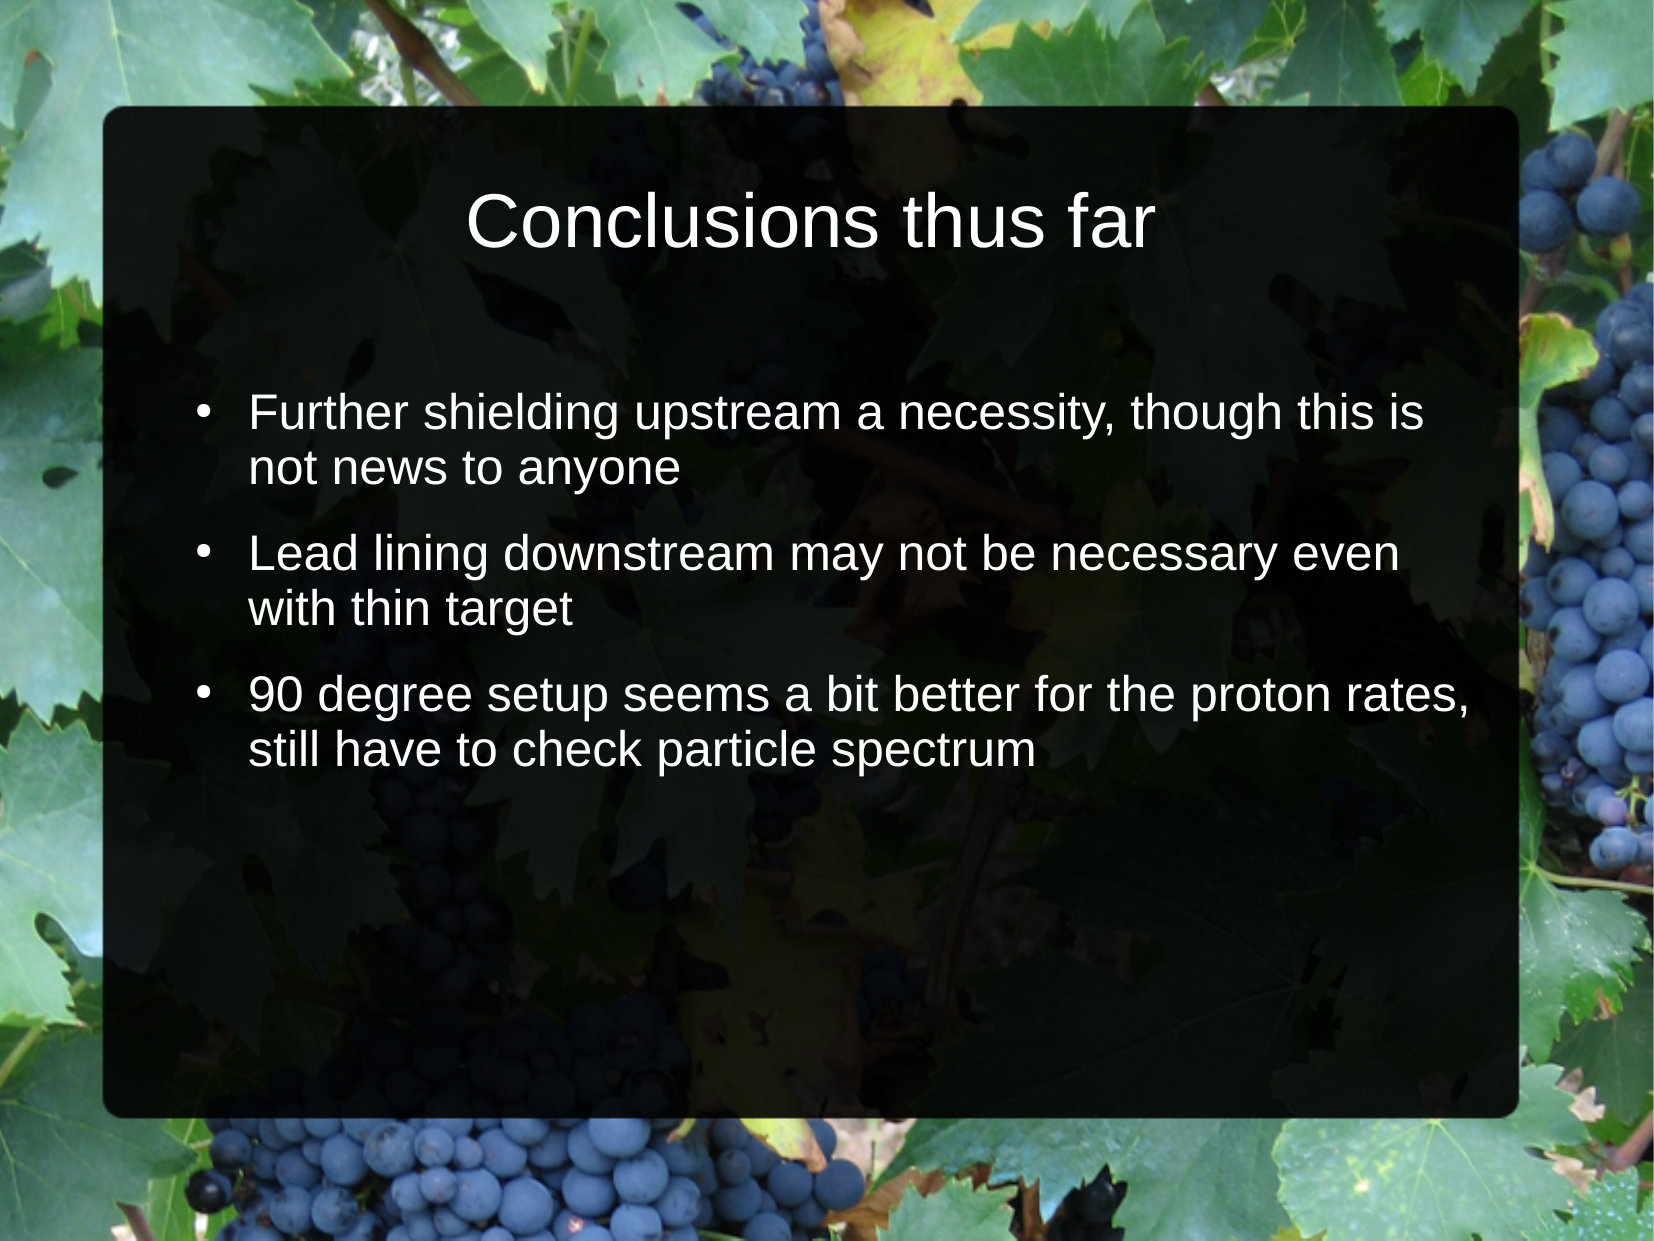

# Conclusions thus far
Further shielding upstream a necessity, though this is not news to anyone
Lead lining downstream may not be necessary even with thin target
90 degree setup seems a bit better for the proton rates, still have to check particle spectrum